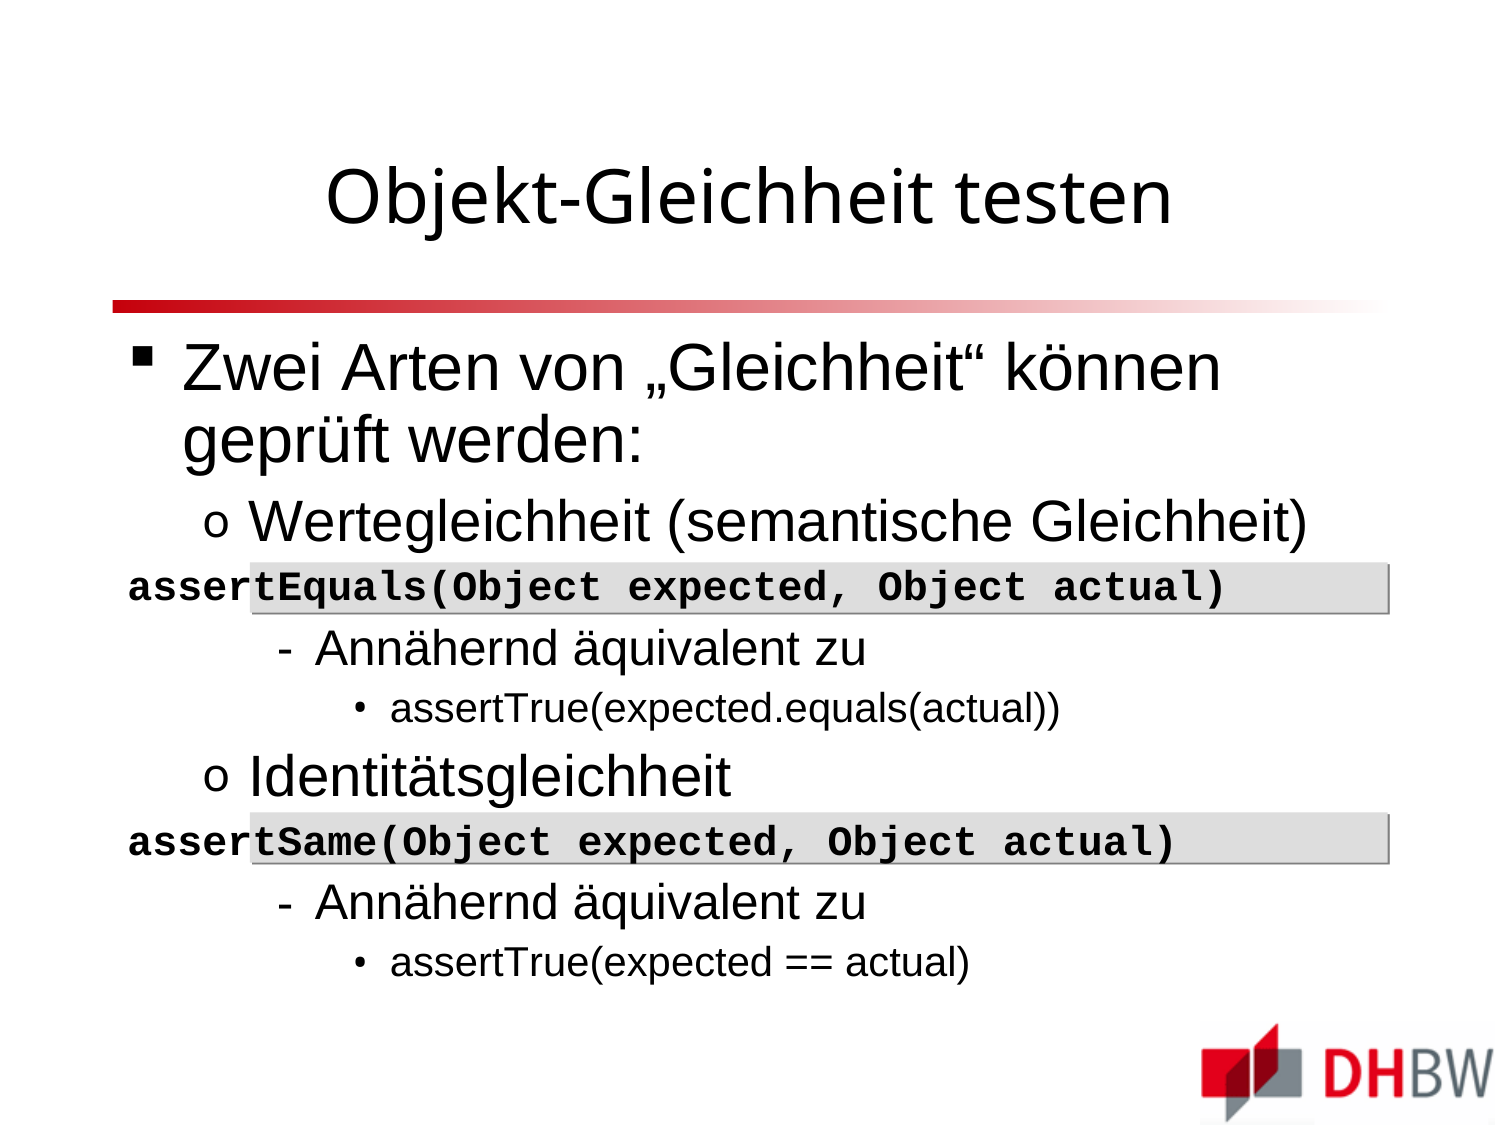

# Objekt-Gleichheit testen
Zwei Arten von „Gleichheit“ können geprüft werden:
Wertegleichheit (semantische Gleichheit)
assertEquals(Object expected, Object actual)
Annähernd äquivalent zu
assertTrue(expected.equals(actual))
Identitätsgleichheit
assertSame(Object expected, Object actual)
Annähernd äquivalent zu
assertTrue(expected == actual)